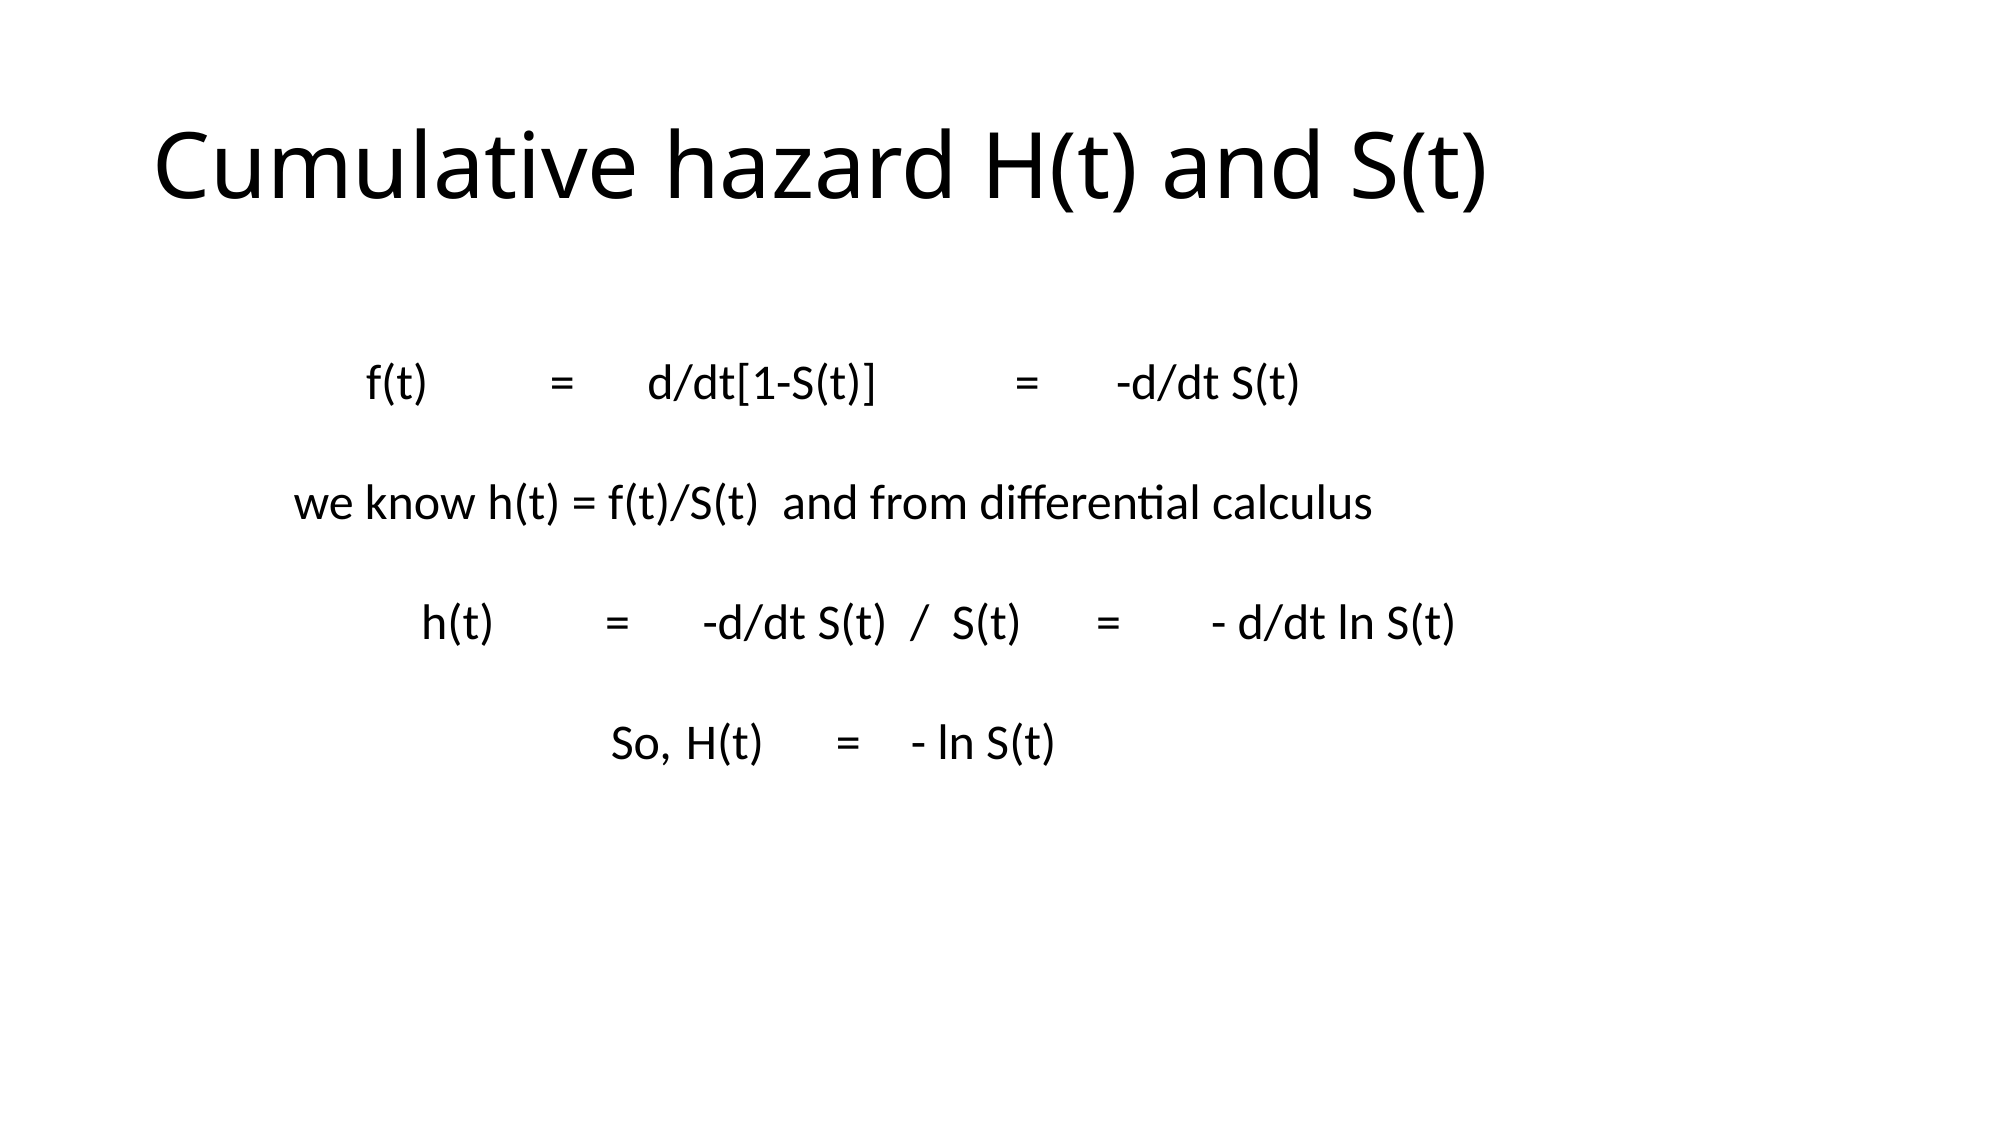

# Cumulative hazard H(t) and S(t)
f(t) 	 = 	 d/dt[1-S(t)] 	 = 	-d/dt S(t)
we know h(t) = f(t)/S(t) and from differential calculus
 h(t) 	 =	 -d/dt S(t) / S(t)	= - d/dt ln S(t)
So, 	H(t)	= 	- ln S(t)